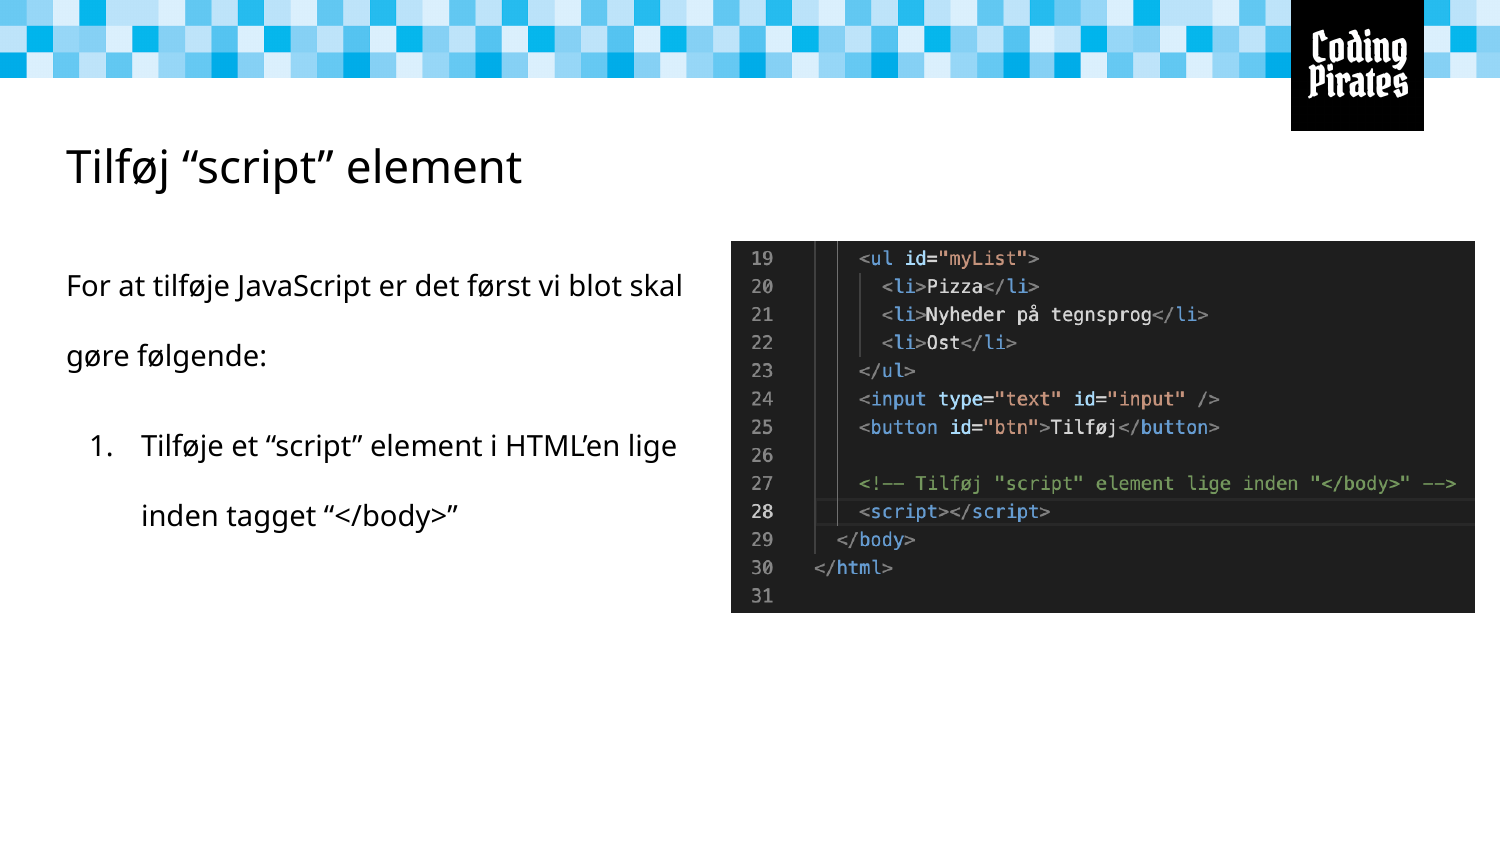

# Tilføj “script” element
For at tilføje JavaScript er det først vi blot skal gøre følgende:
Tilføje et “script” element i HTML’en lige inden tagget “</body>”